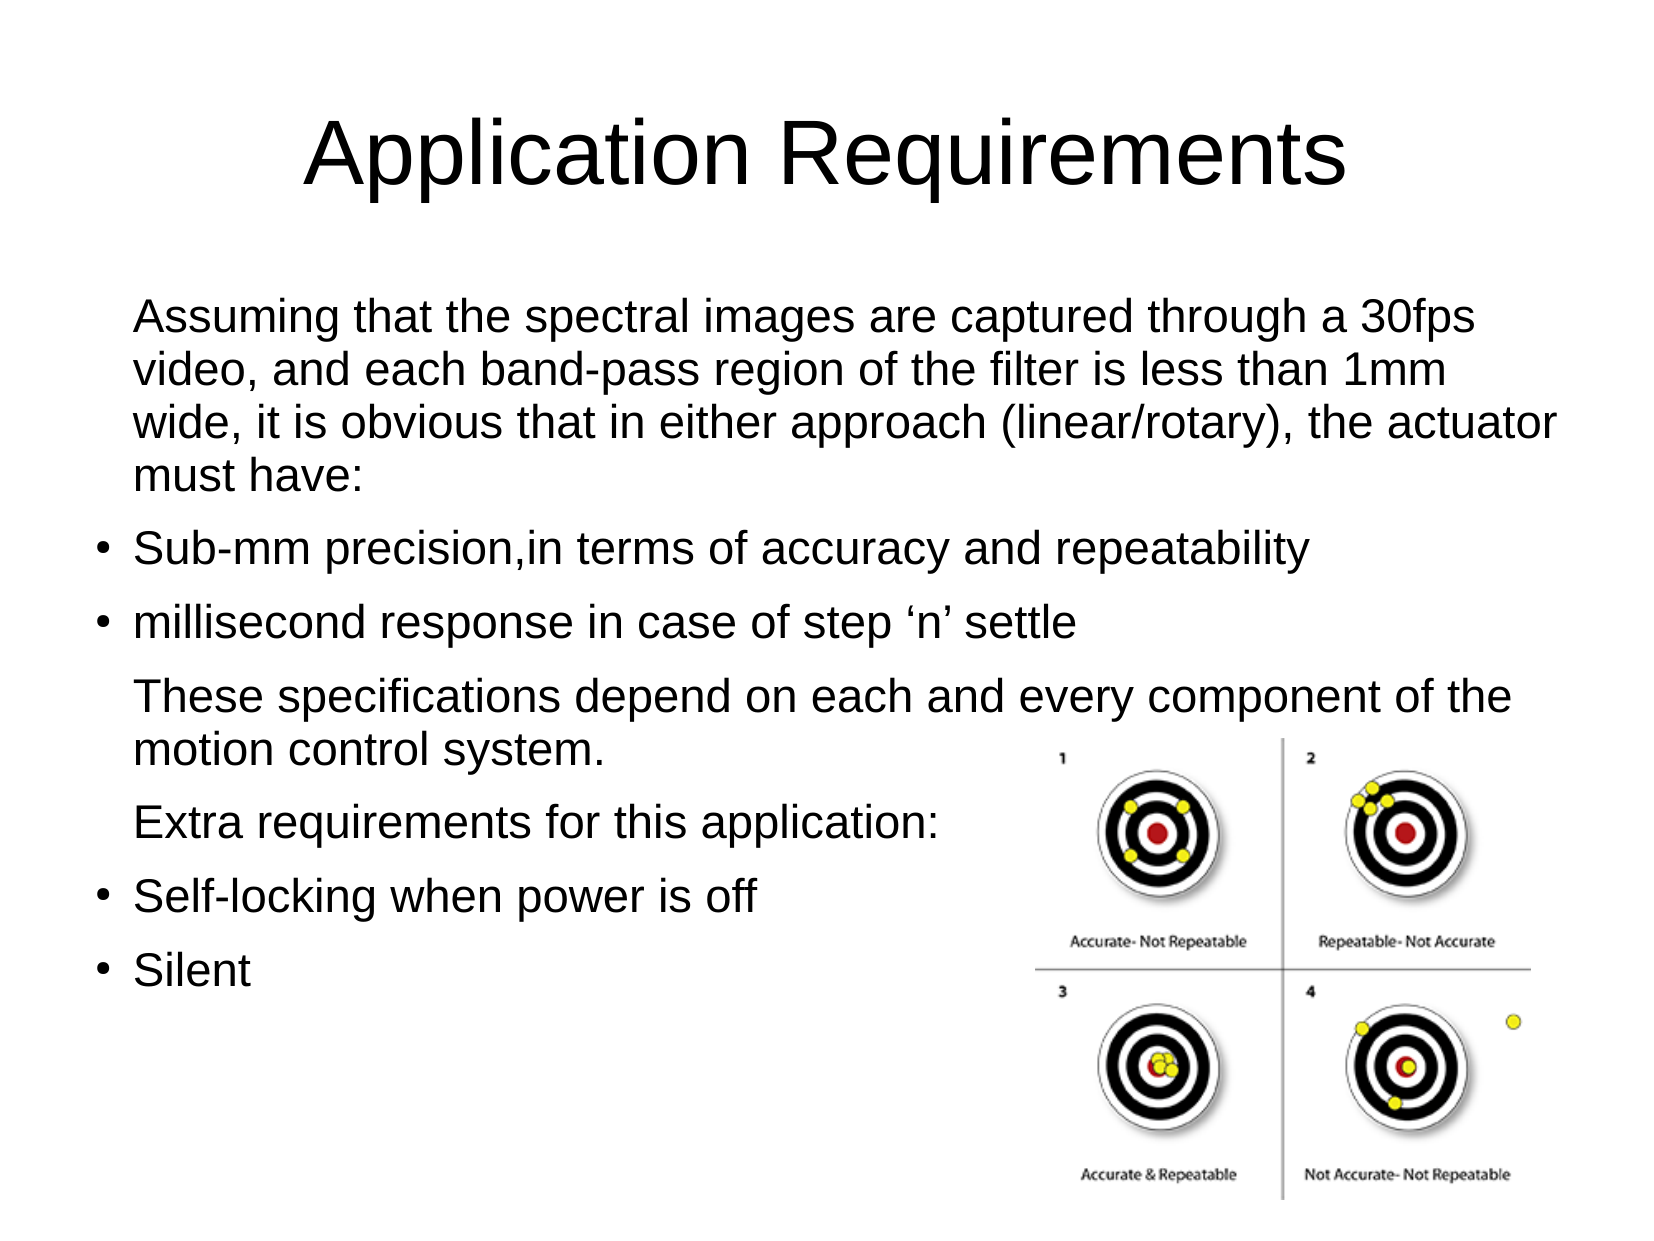

# Application Requirements
Assuming that the spectral images are captured through a 30fps video, and each band-pass region of the filter is less than 1mm wide, it is obvious that in either approach (linear/rotary), the actuator must have:
Sub-mm precision,in terms of accuracy and repeatability
millisecond response in case of step ‘n’ settle
These specifications depend on each and every component of the motion control system.
Extra requirements for this application:
Self-locking when power is off
Silent